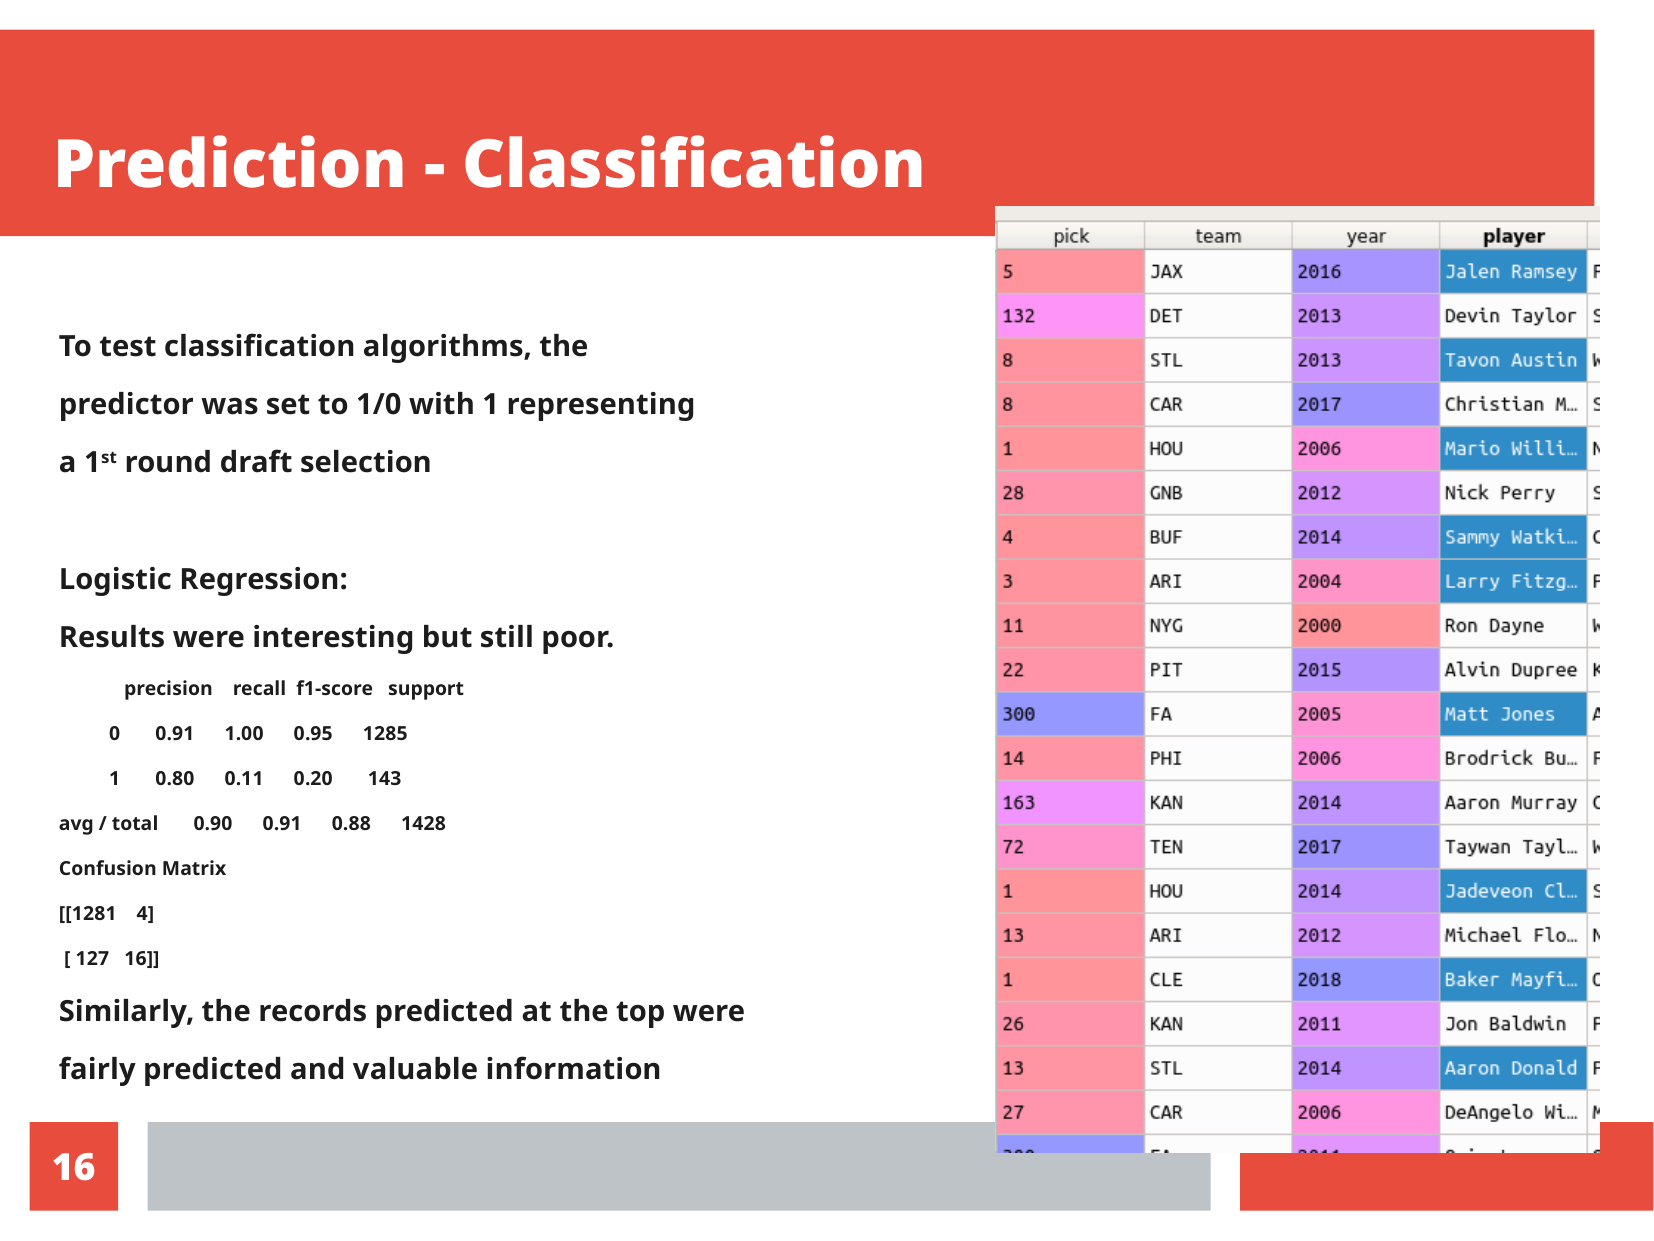

# Prediction - Classification
To test classification algorithms, the
predictor was set to 1/0 with 1 representing
a 1st round draft selection
Logistic Regression:
Results were interesting but still poor.
 precision recall f1-score support
 0 0.91 1.00 0.95 1285
 1 0.80 0.11 0.20 143
avg / total 0.90 0.91 0.88 1428
Confusion Matrix
[[1281 4]
 [ 127 16]]
Similarly, the records predicted at the top were
fairly predicted and valuable information
16